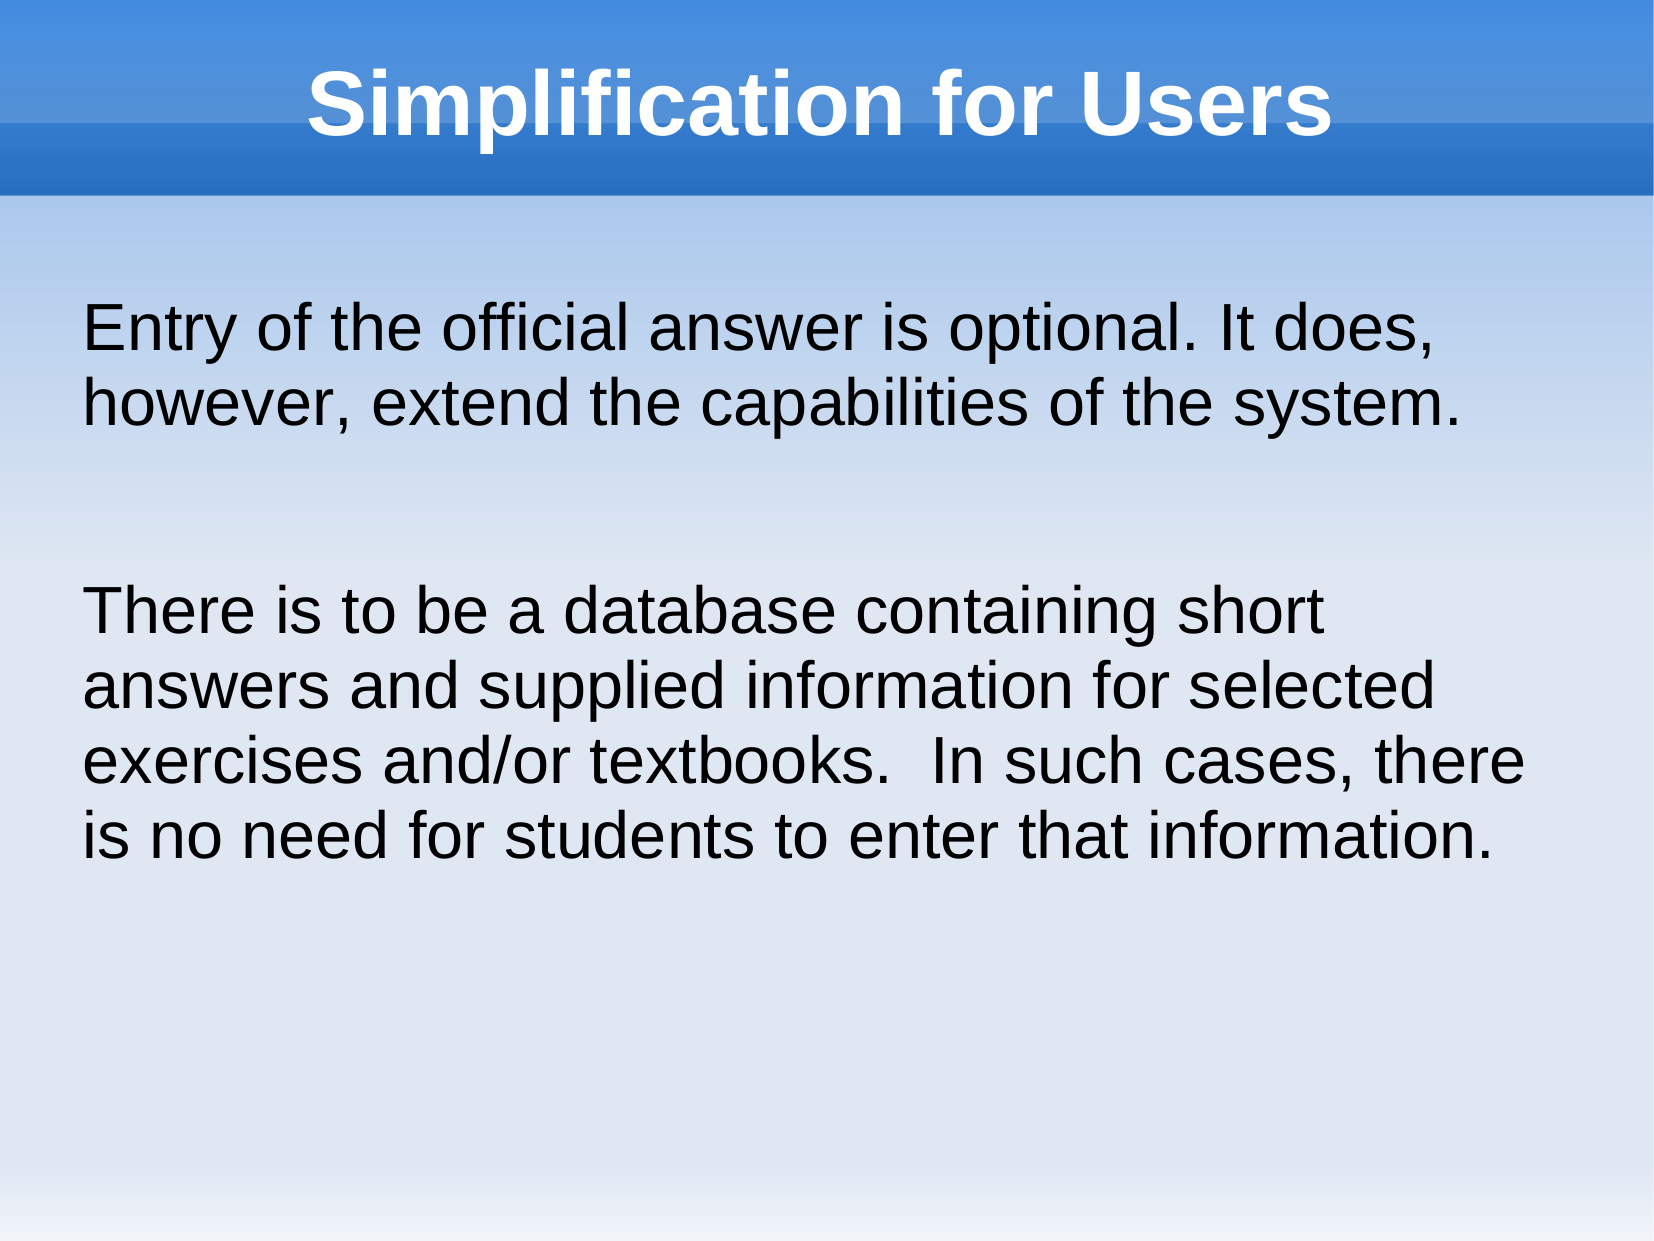

# Simplification for Users
Entry of the official answer is optional. It does, however, extend the capabilities of the system.
There is to be a database containing short answers and supplied information for selected exercises and/or textbooks. In such cases, there is no need for students to enter that information.